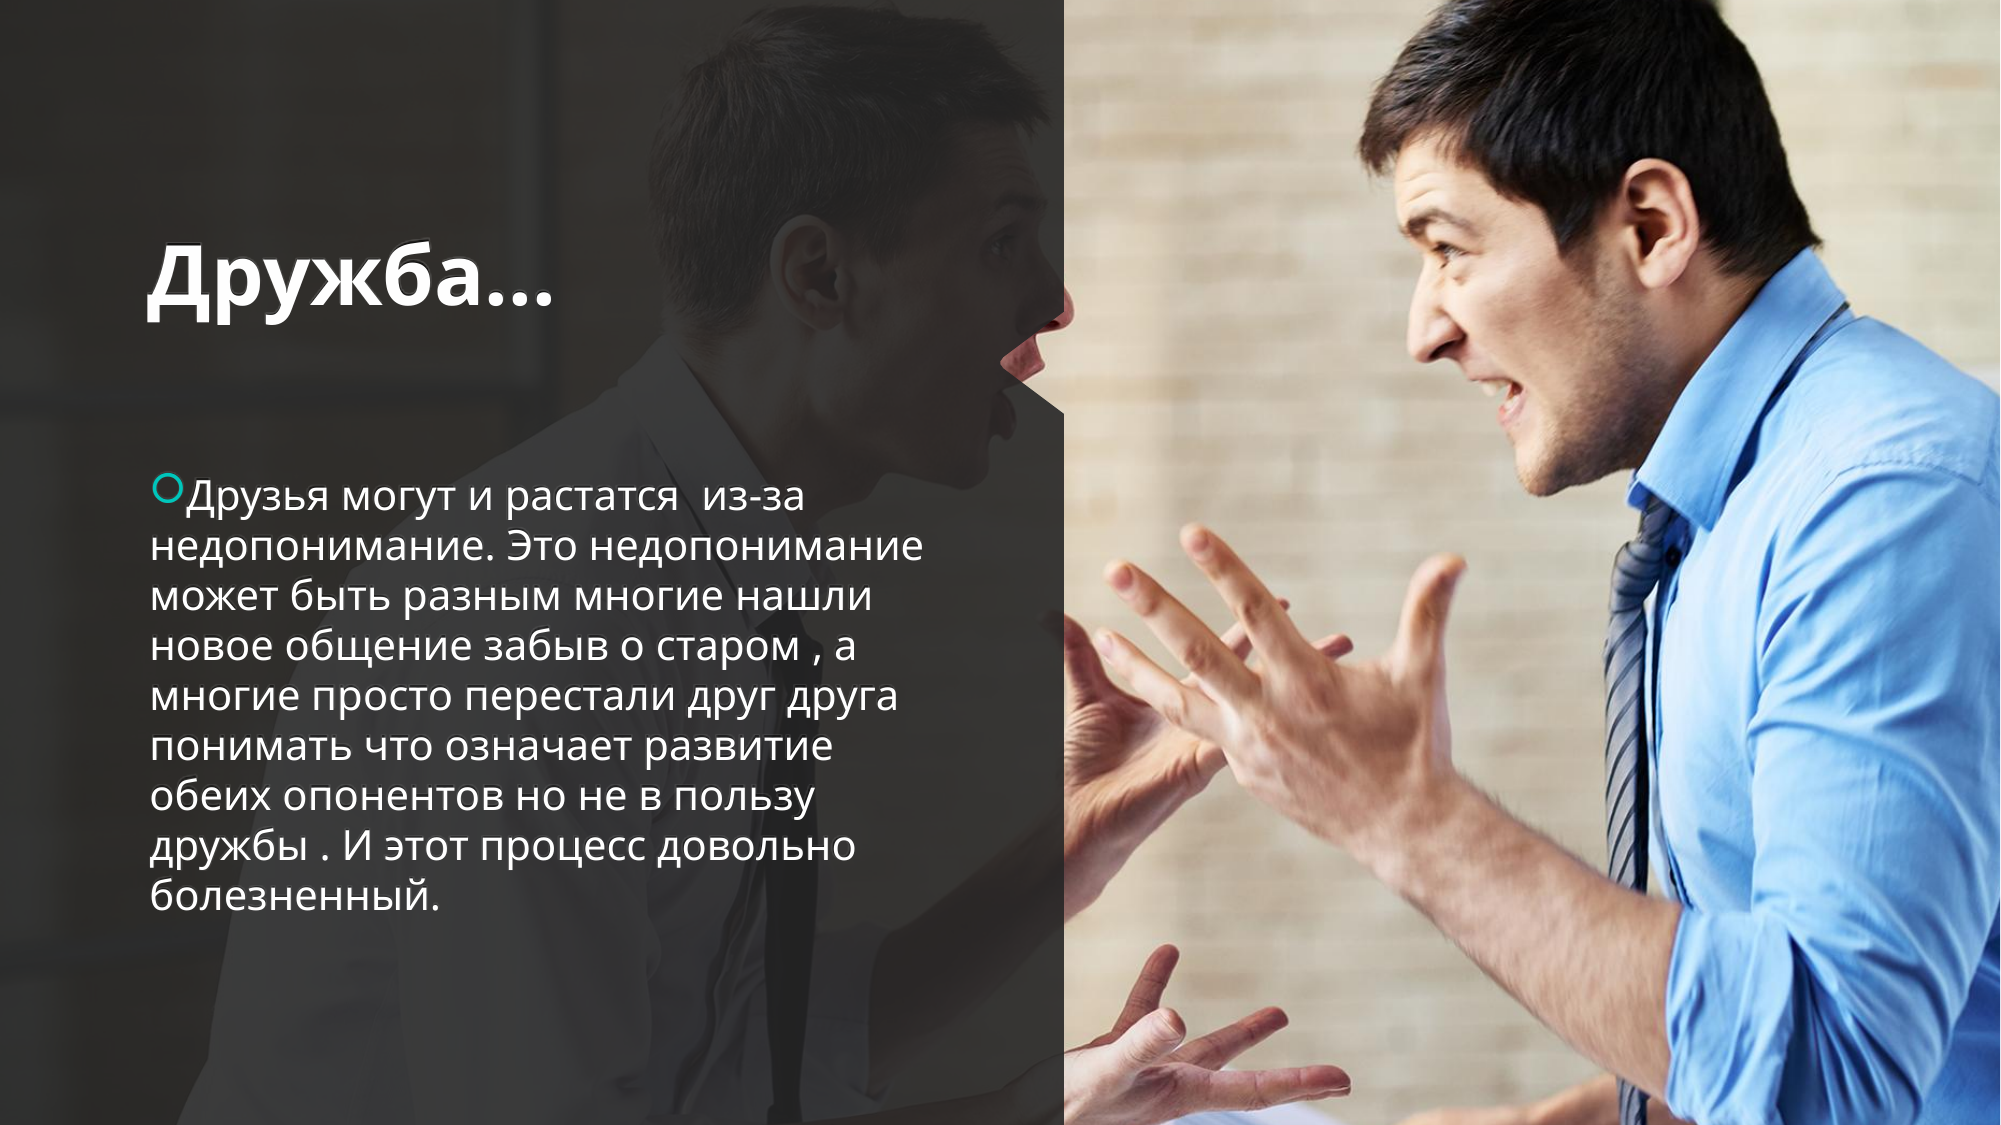

# Дружба...
Друзья могут и растатся  из-за  недопонимание. Это недопонимание может быть разным многие нашли новое общение забыв о старом , а многие просто перестали друг друга понимать что означает развитие обеих опонентов но не в пользу дружбы . И этот процесс довольно болезненный.